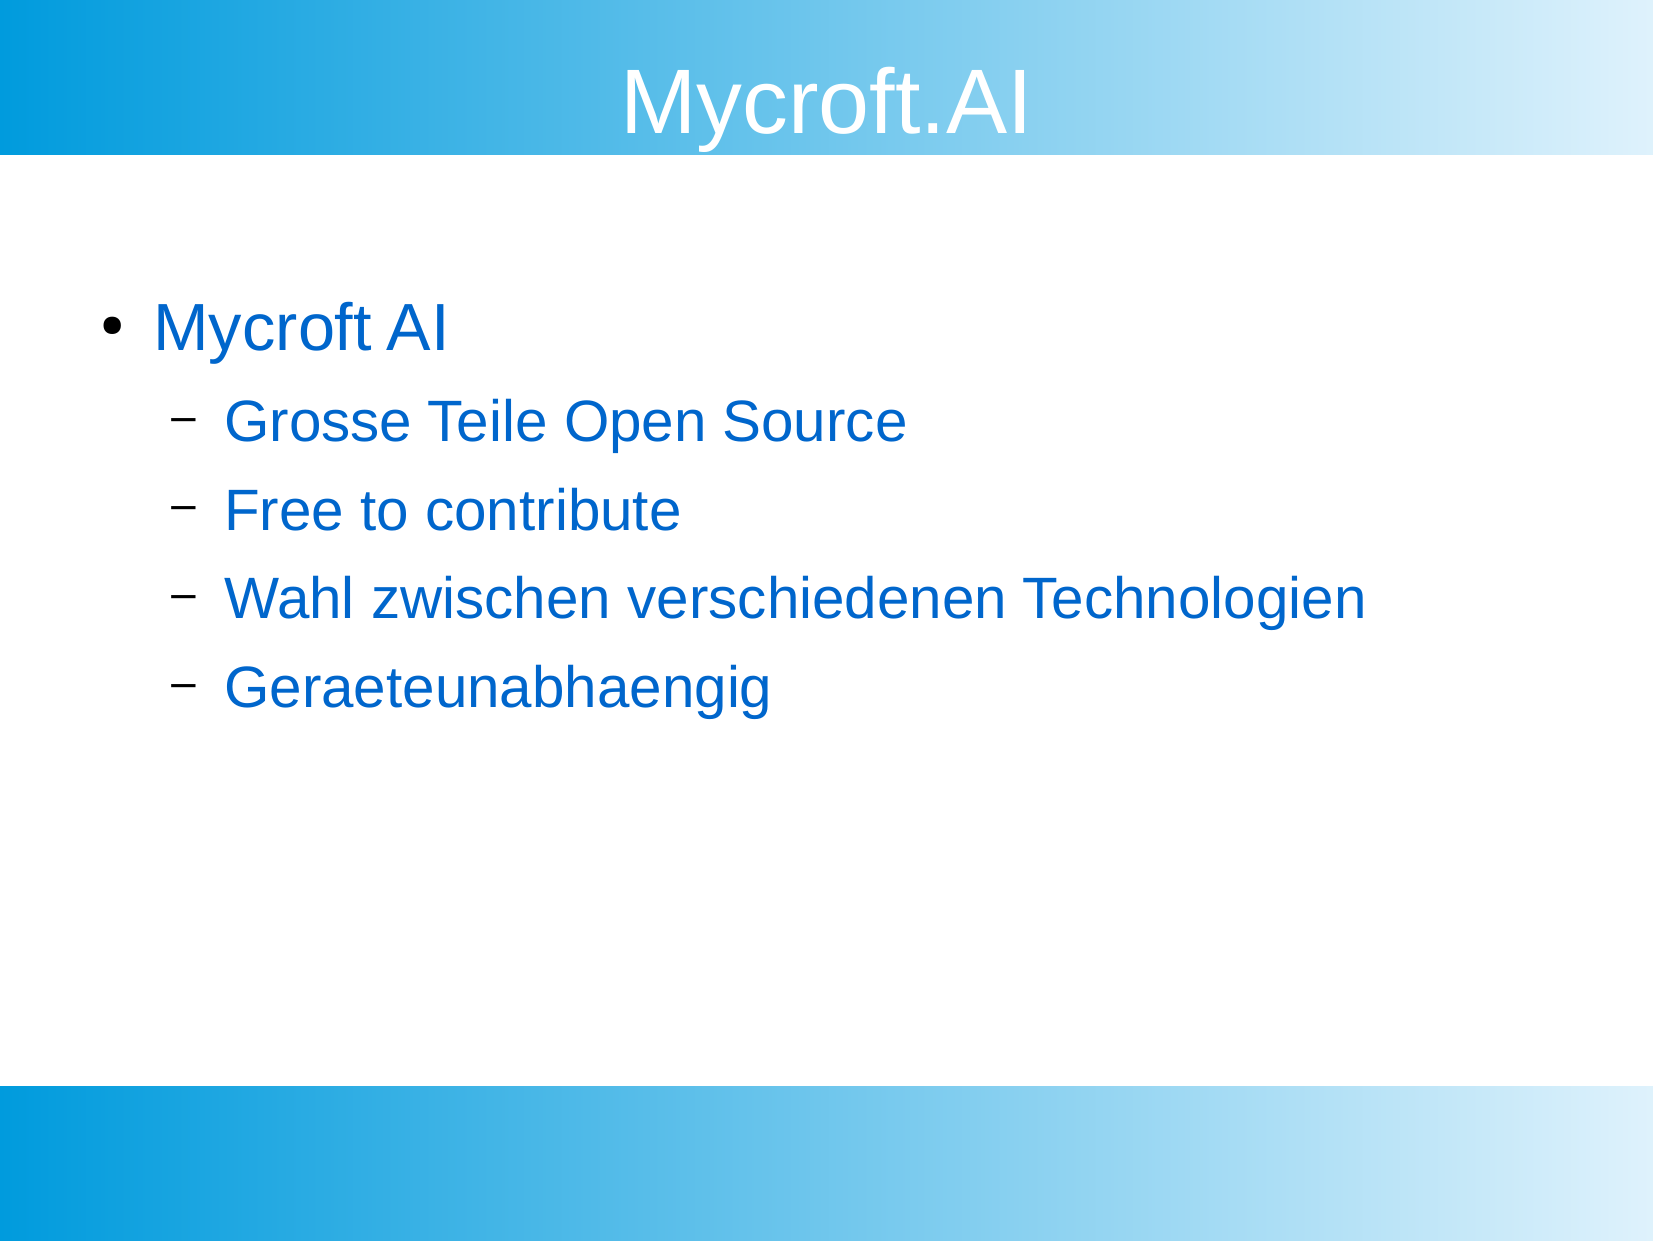

# Mycroft.AI
Mycroft AI
Grosse Teile Open Source
Free to contribute
Wahl zwischen verschiedenen Technologien
Geraeteunabhaengig